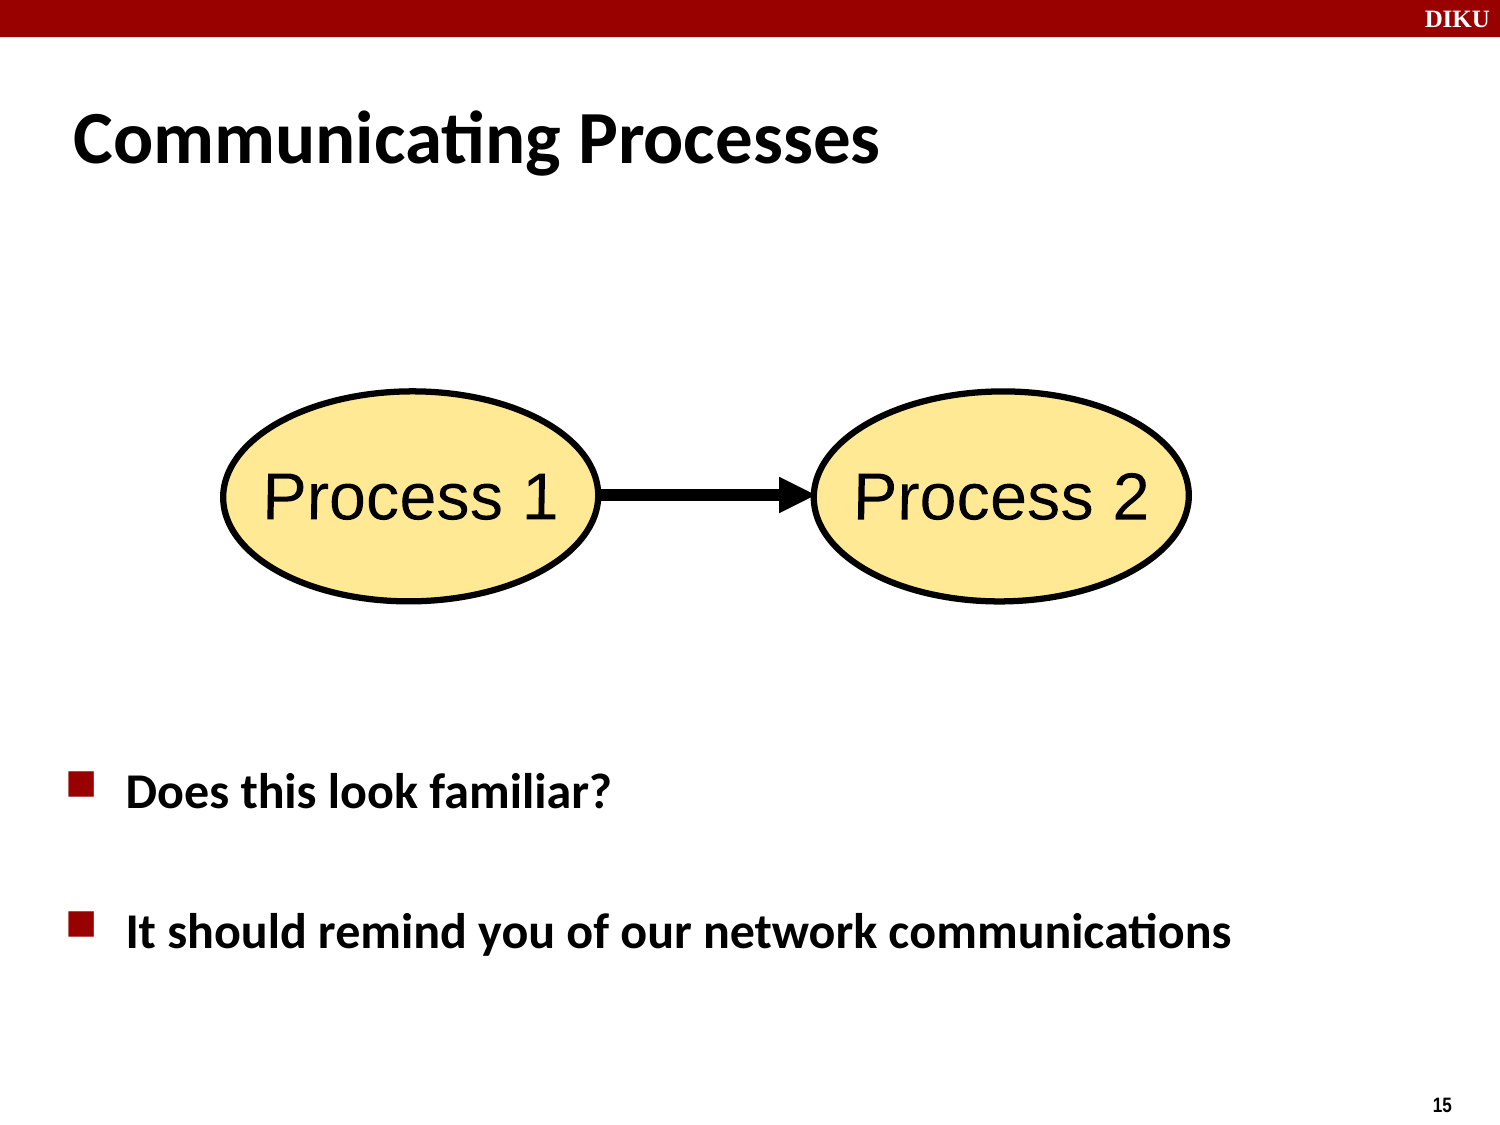

Communicating Processes
Process 1
Process 2
Does this look familiar?
It should remind you of our network communications